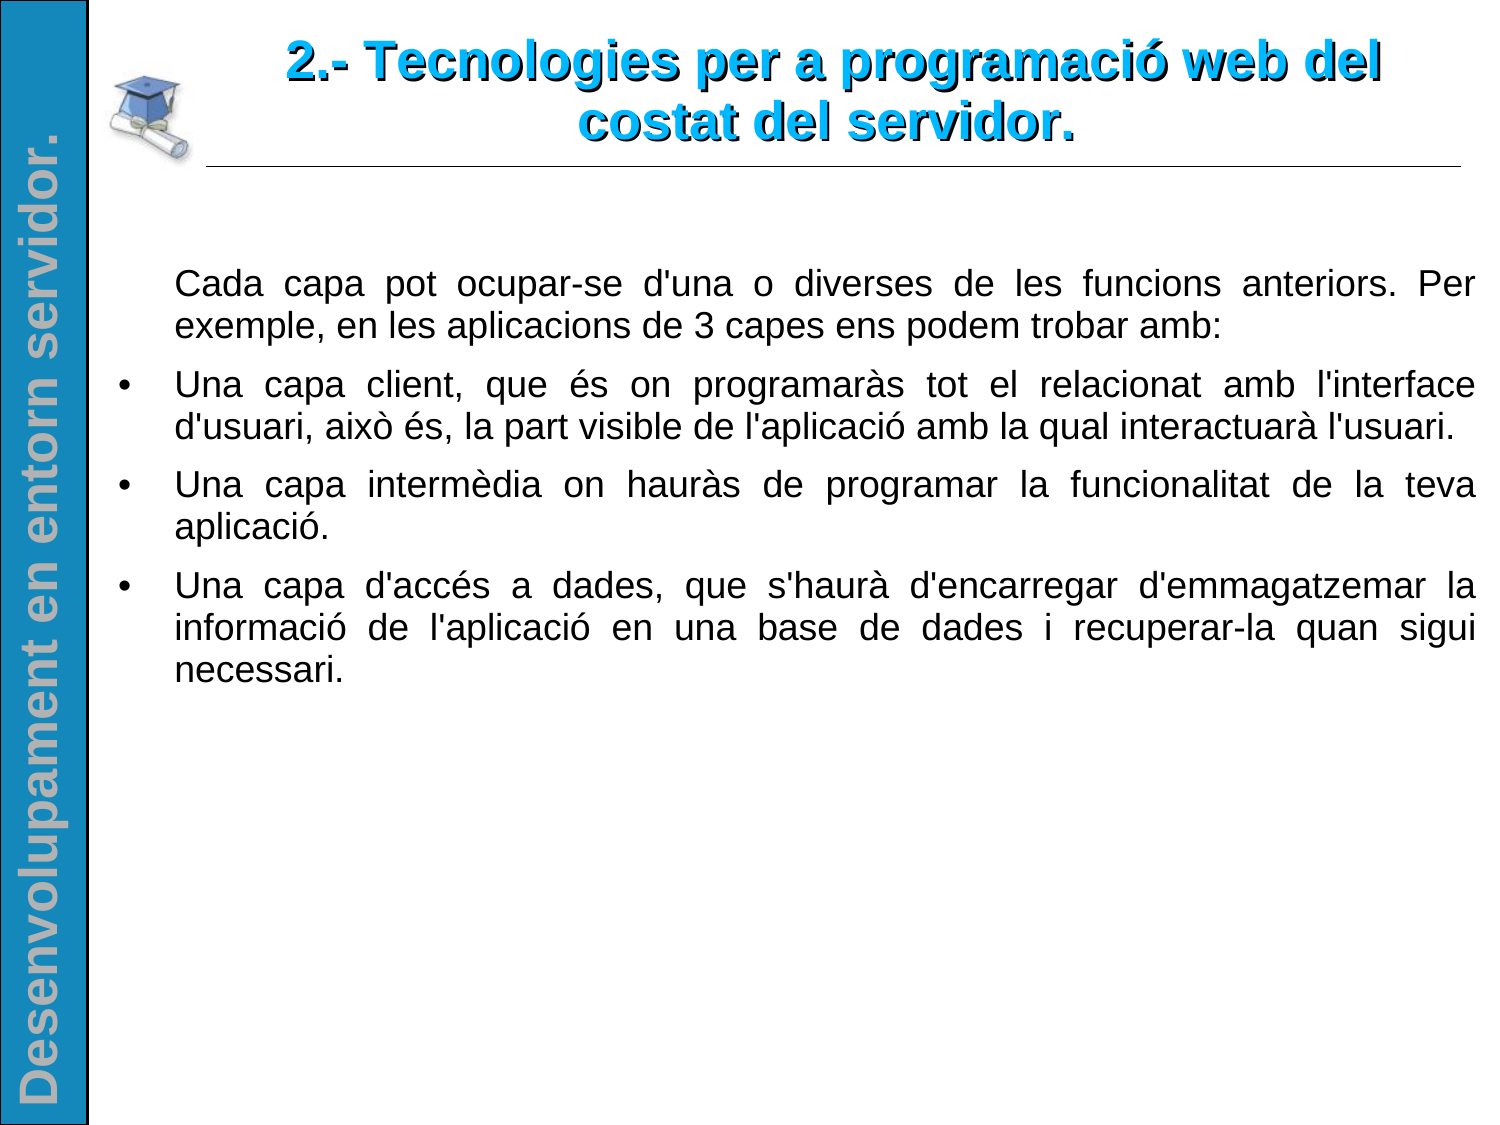

# 2.- Tecnologies per a programació web del costat del servidor.
Cada capa pot ocupar-se d'una o diverses de les funcions anteriors. Per exemple, en les aplicacions de 3 capes ens podem trobar amb:
Una capa client, que és on programaràs tot el relacionat amb l'interface d'usuari, això és, la part visible de l'aplicació amb la qual interactuarà l'usuari.
Una capa intermèdia on hauràs de programar la funcionalitat de la teva aplicació.
Una capa d'accés a dades, que s'haurà d'encarregar d'emmagatzemar la informació de l'aplicació en una base de dades i recuperar-la quan sigui necessari.